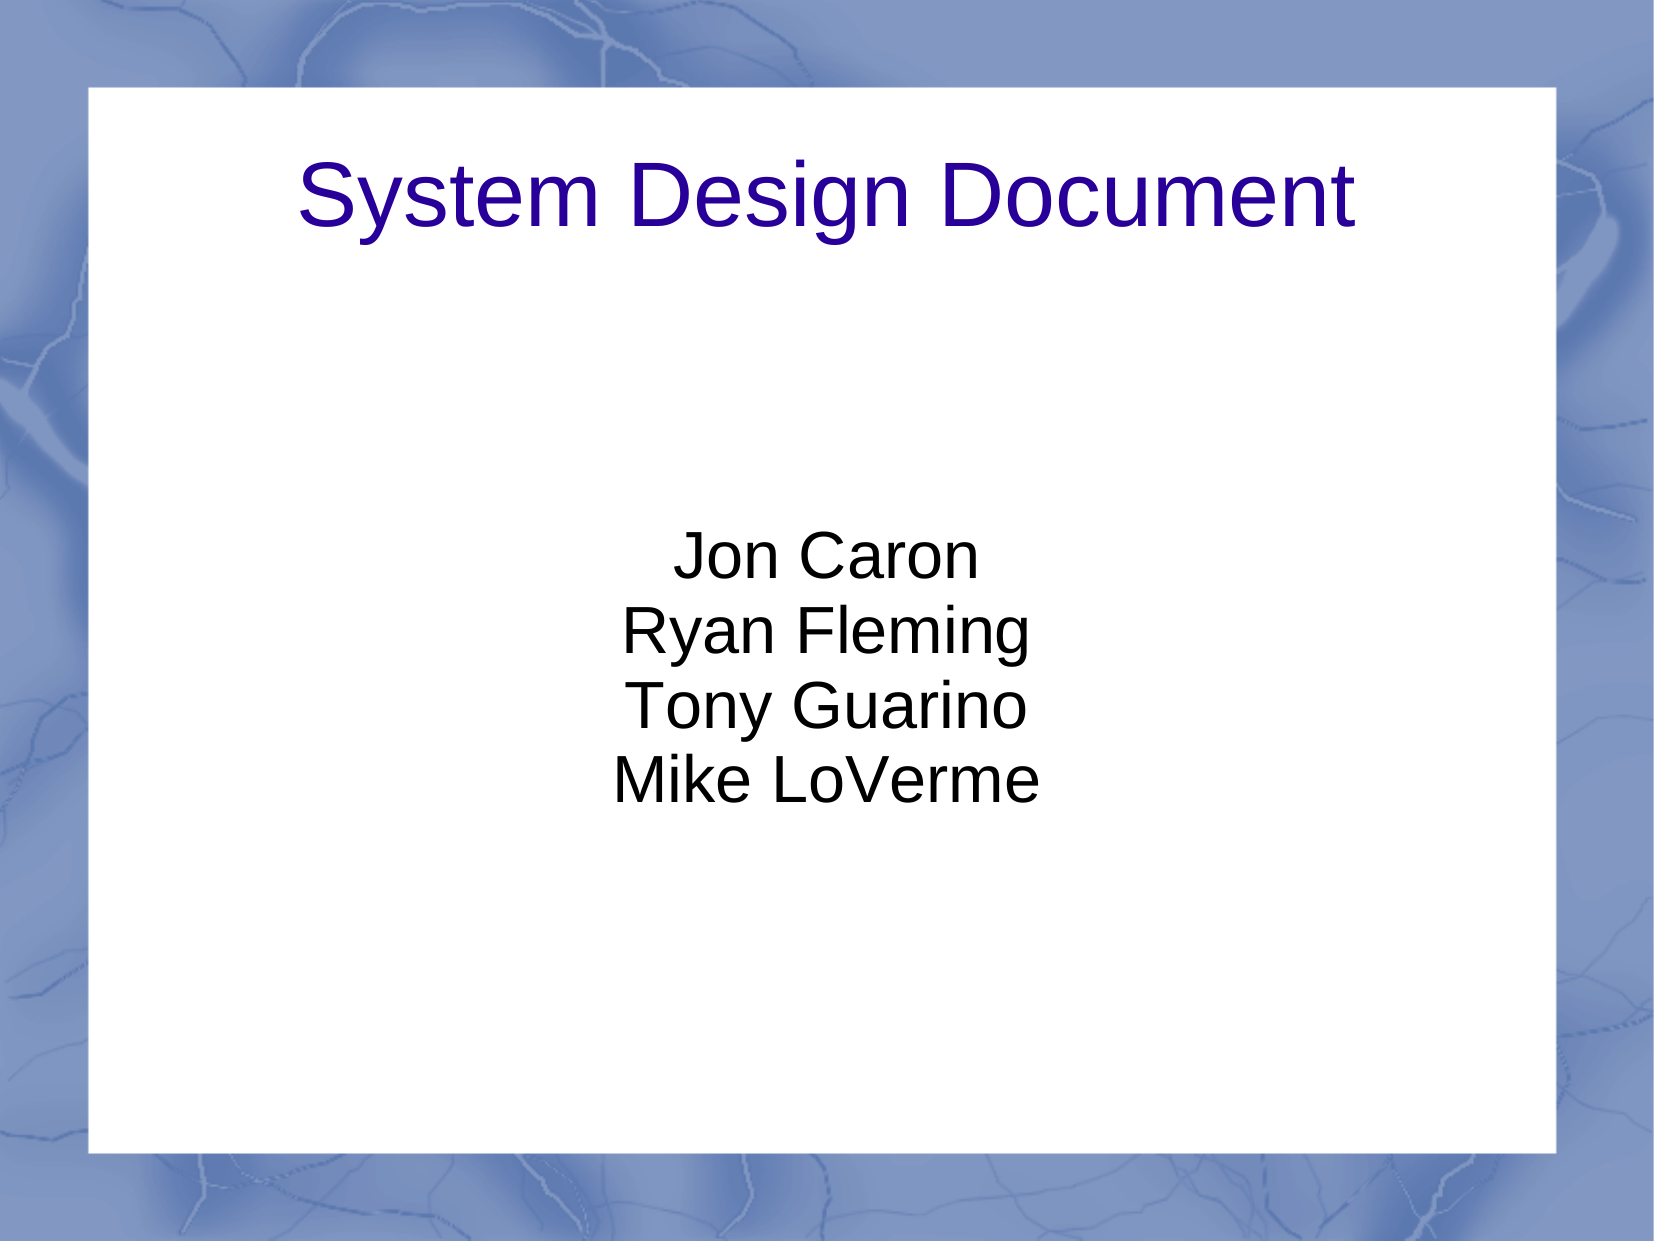

# System Design Document
Jon Caron
Ryan Fleming
Tony Guarino
Mike LoVerme